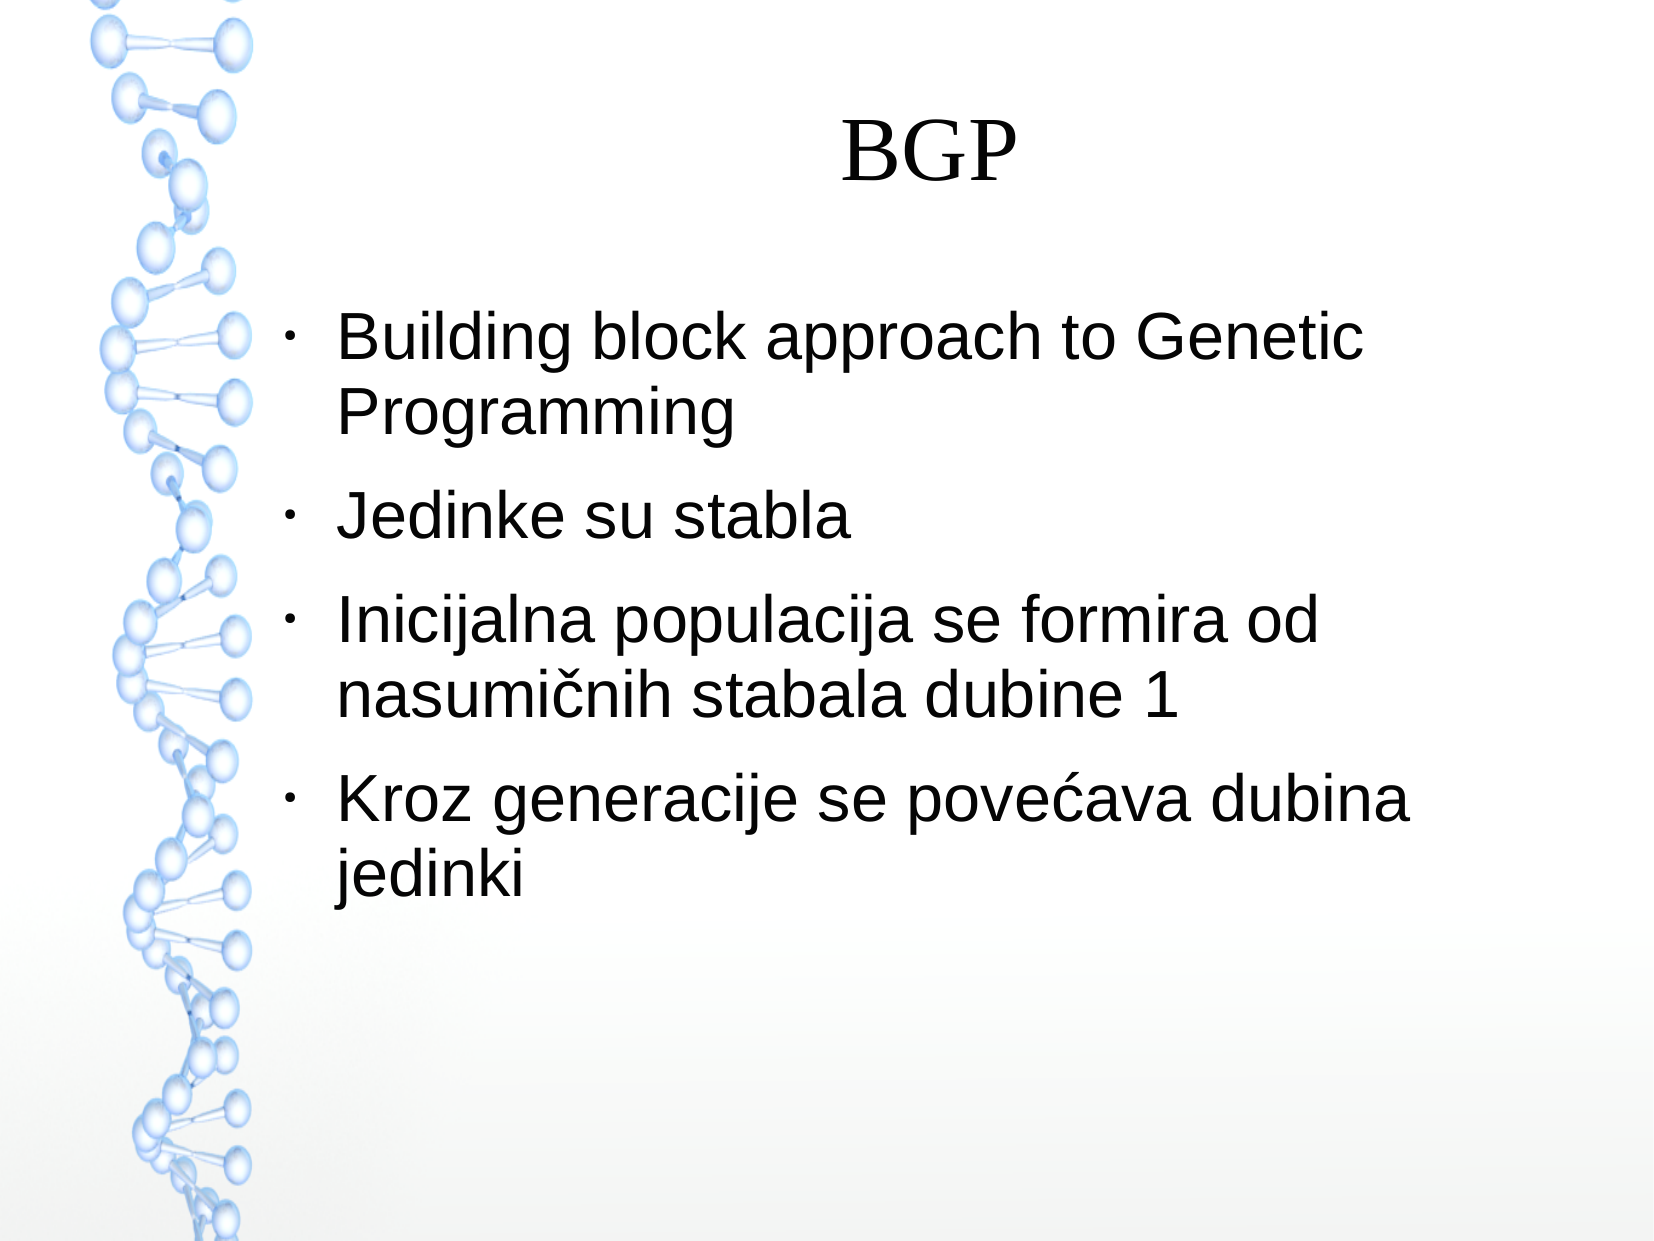

# BGP
Building block approach to Genetic Programming
Jedinke su stabla
Inicijalna populacija se formira od nasumičnih stabala dubine 1
Kroz generacije se povećava dubina jedinki